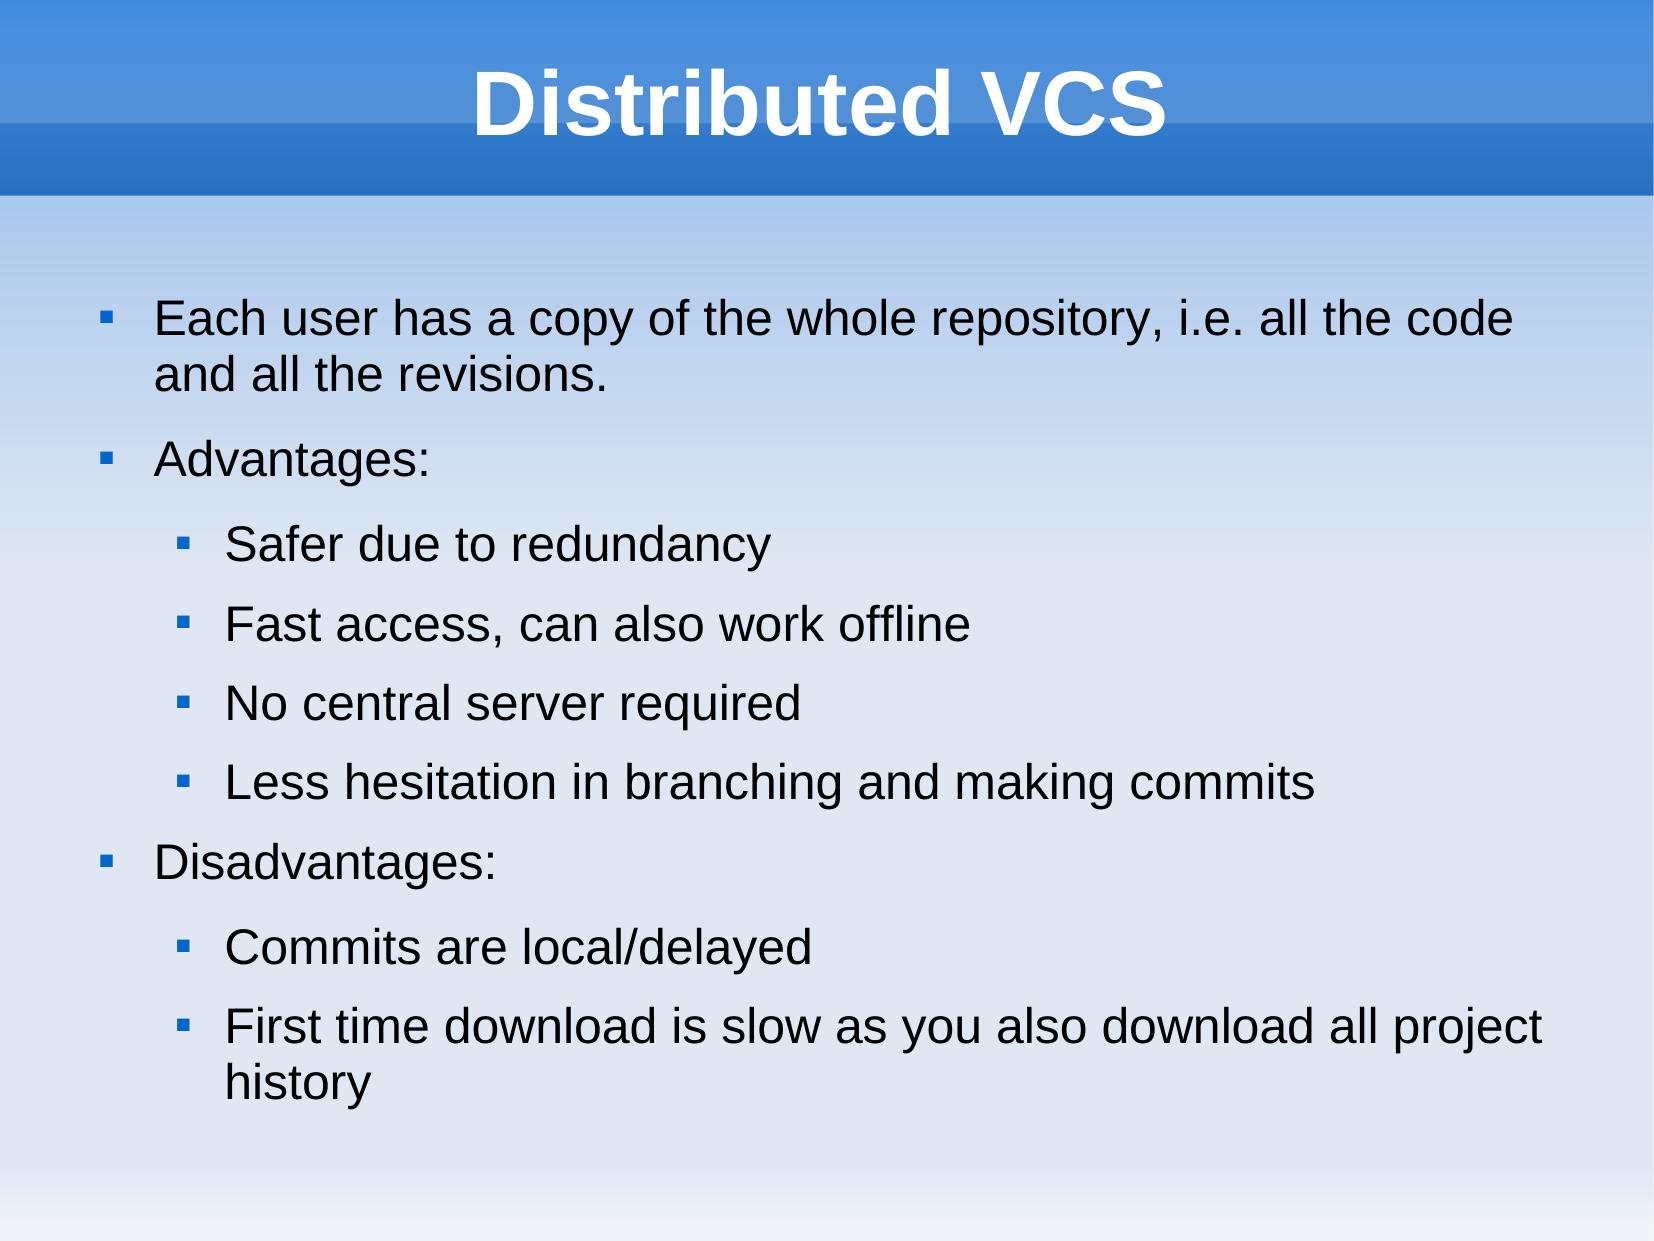

# Distributed VCS
Each user has a copy of the whole repository, i.e. all the code and all the revisions.
Advantages:
Safer due to redundancy
Fast access, can also work offline
No central server required
Less hesitation in branching and making commits
Disadvantages:
Commits are local/delayed
First time download is slow as you also download all project history